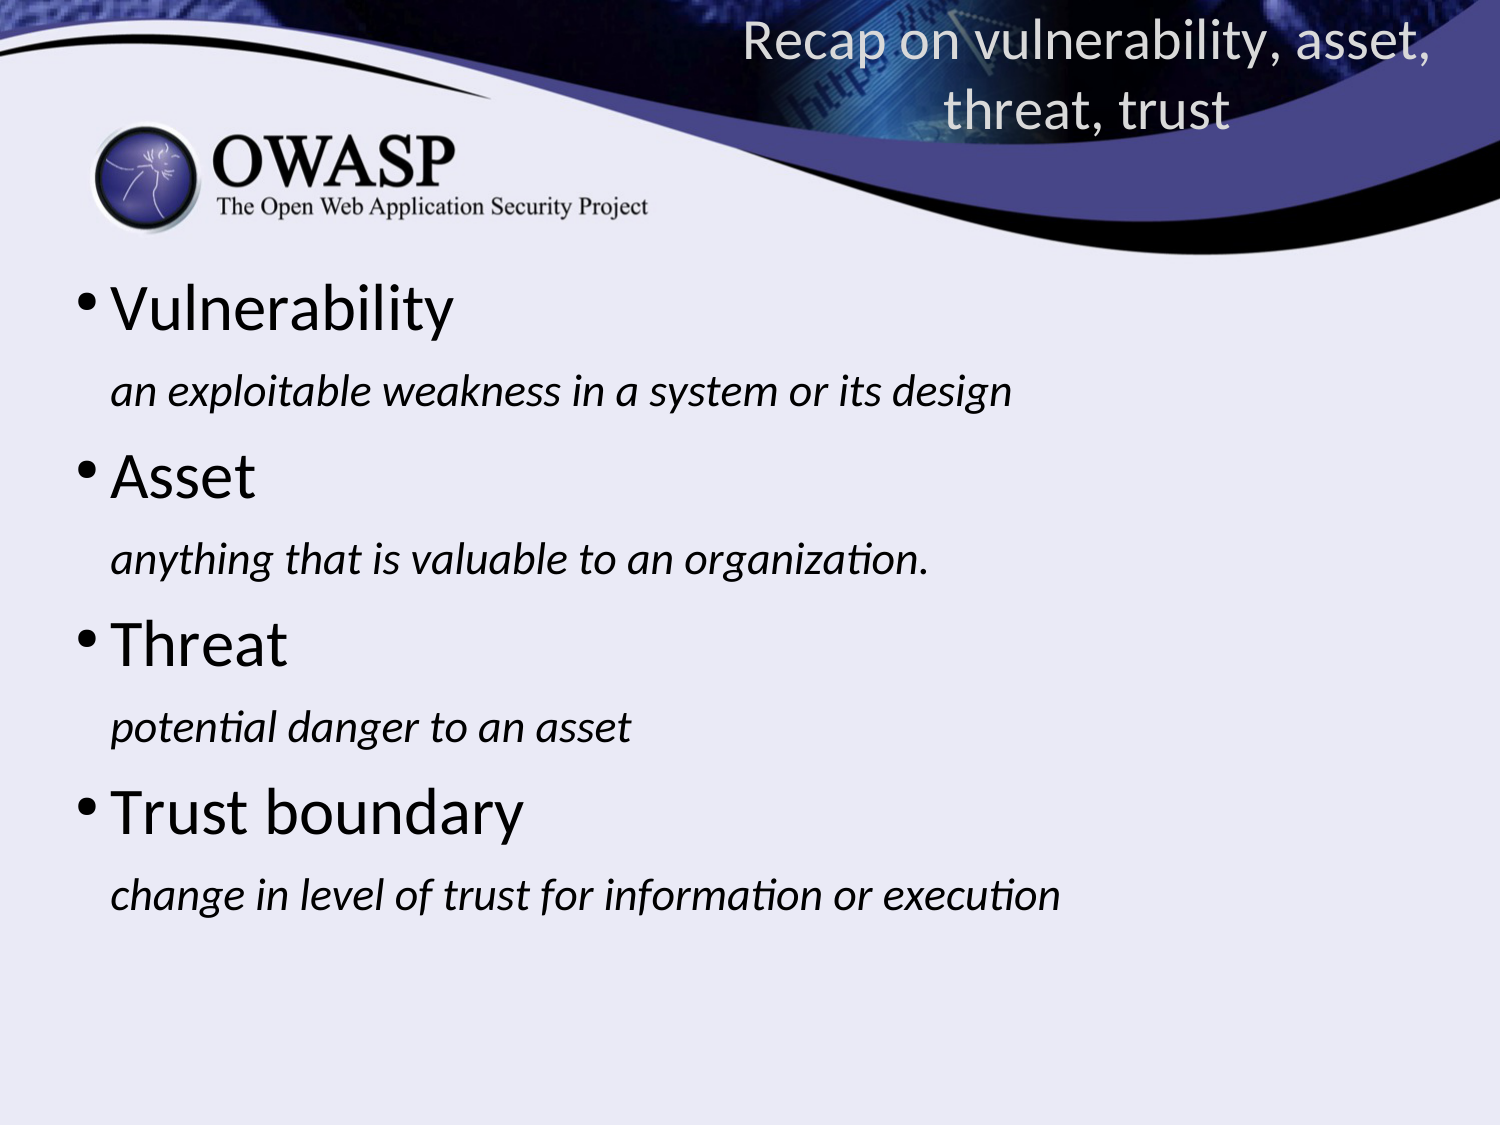

Recap on vulnerability, asset, threat, trust
Vulnerability
an exploitable weakness in a system or its design
Asset
anything that is valuable to an organization.
Threat
potential danger to an asset
Trust boundary
change in level of trust for information or execution
#